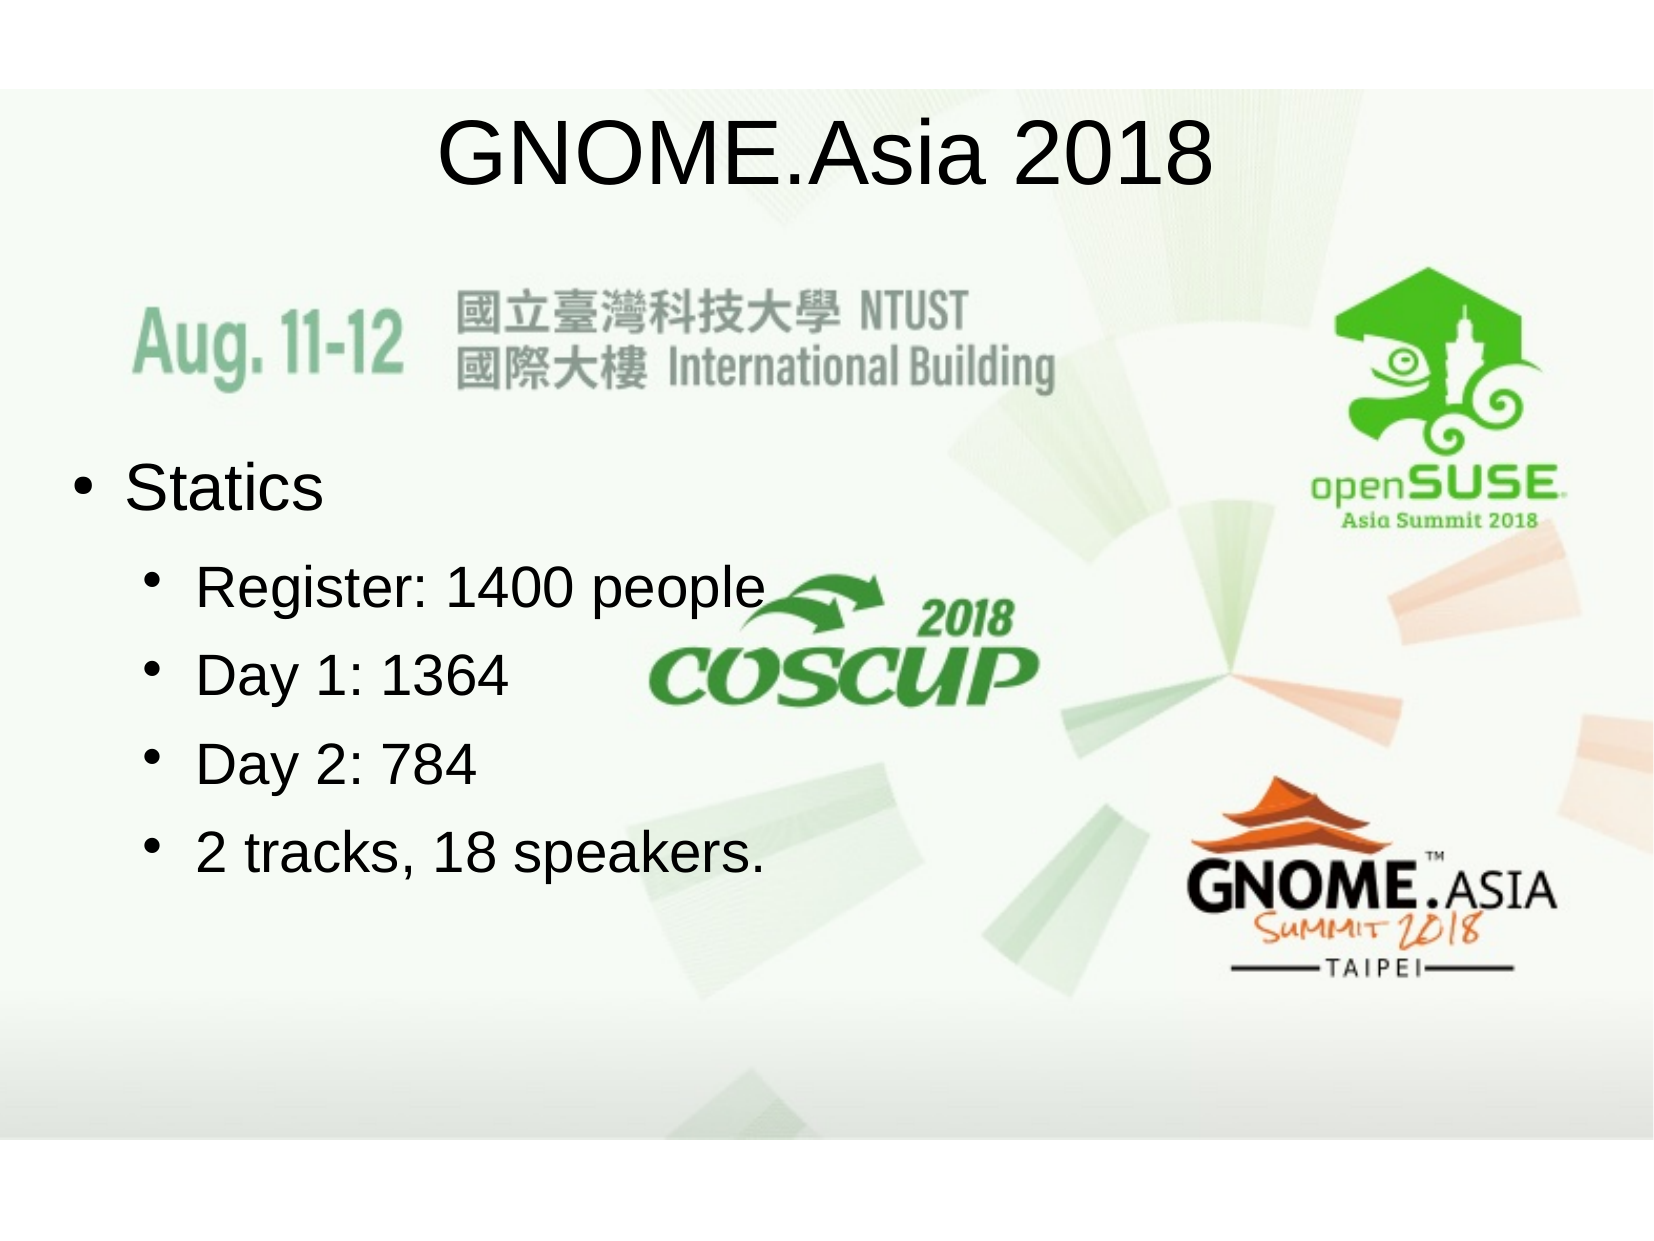

GNOME.Asia 2018
# Statics
Register: 1400 people
Day 1: 1364
Day 2: 784
2 tracks, 18 speakers.